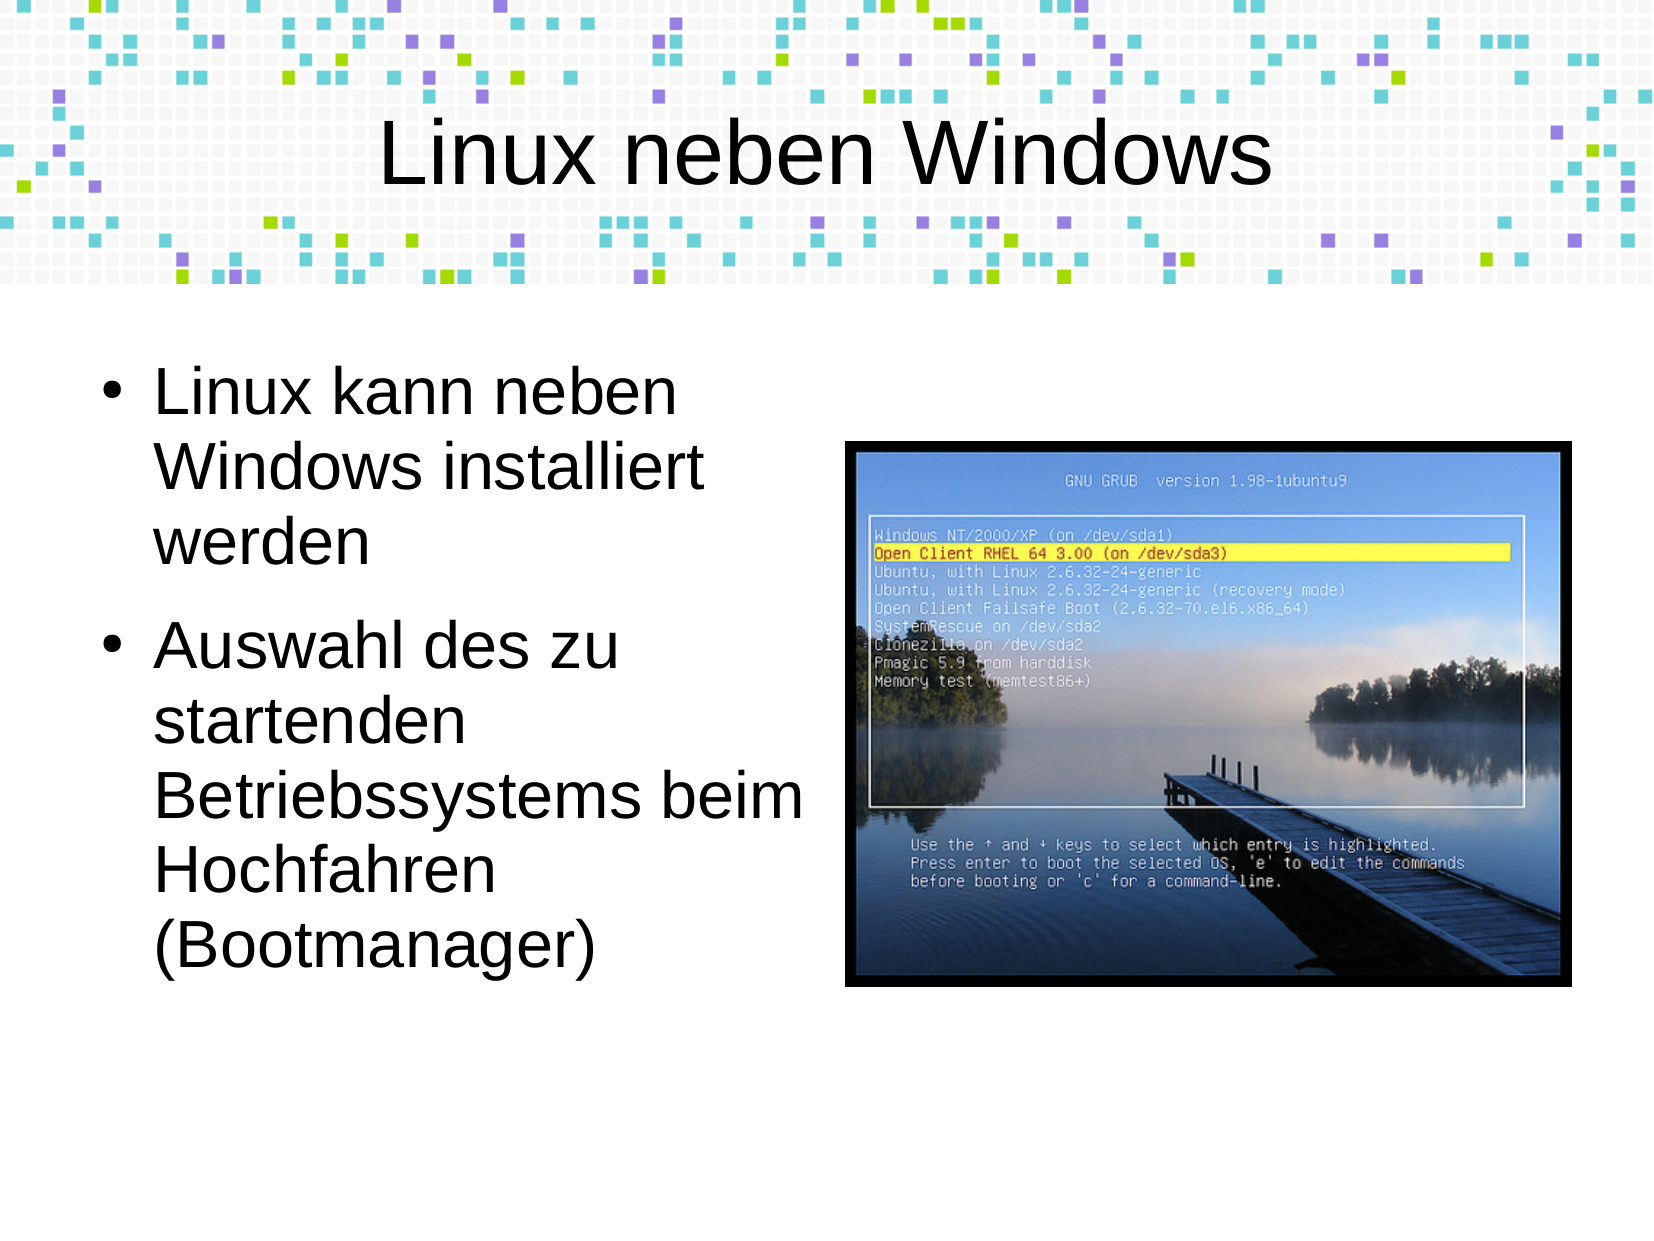

# Linux neben Windows
Linux kann neben Windows installiert werden
Auswahl des zu startenden Betriebssystems beim Hochfahren (Bootmanager)